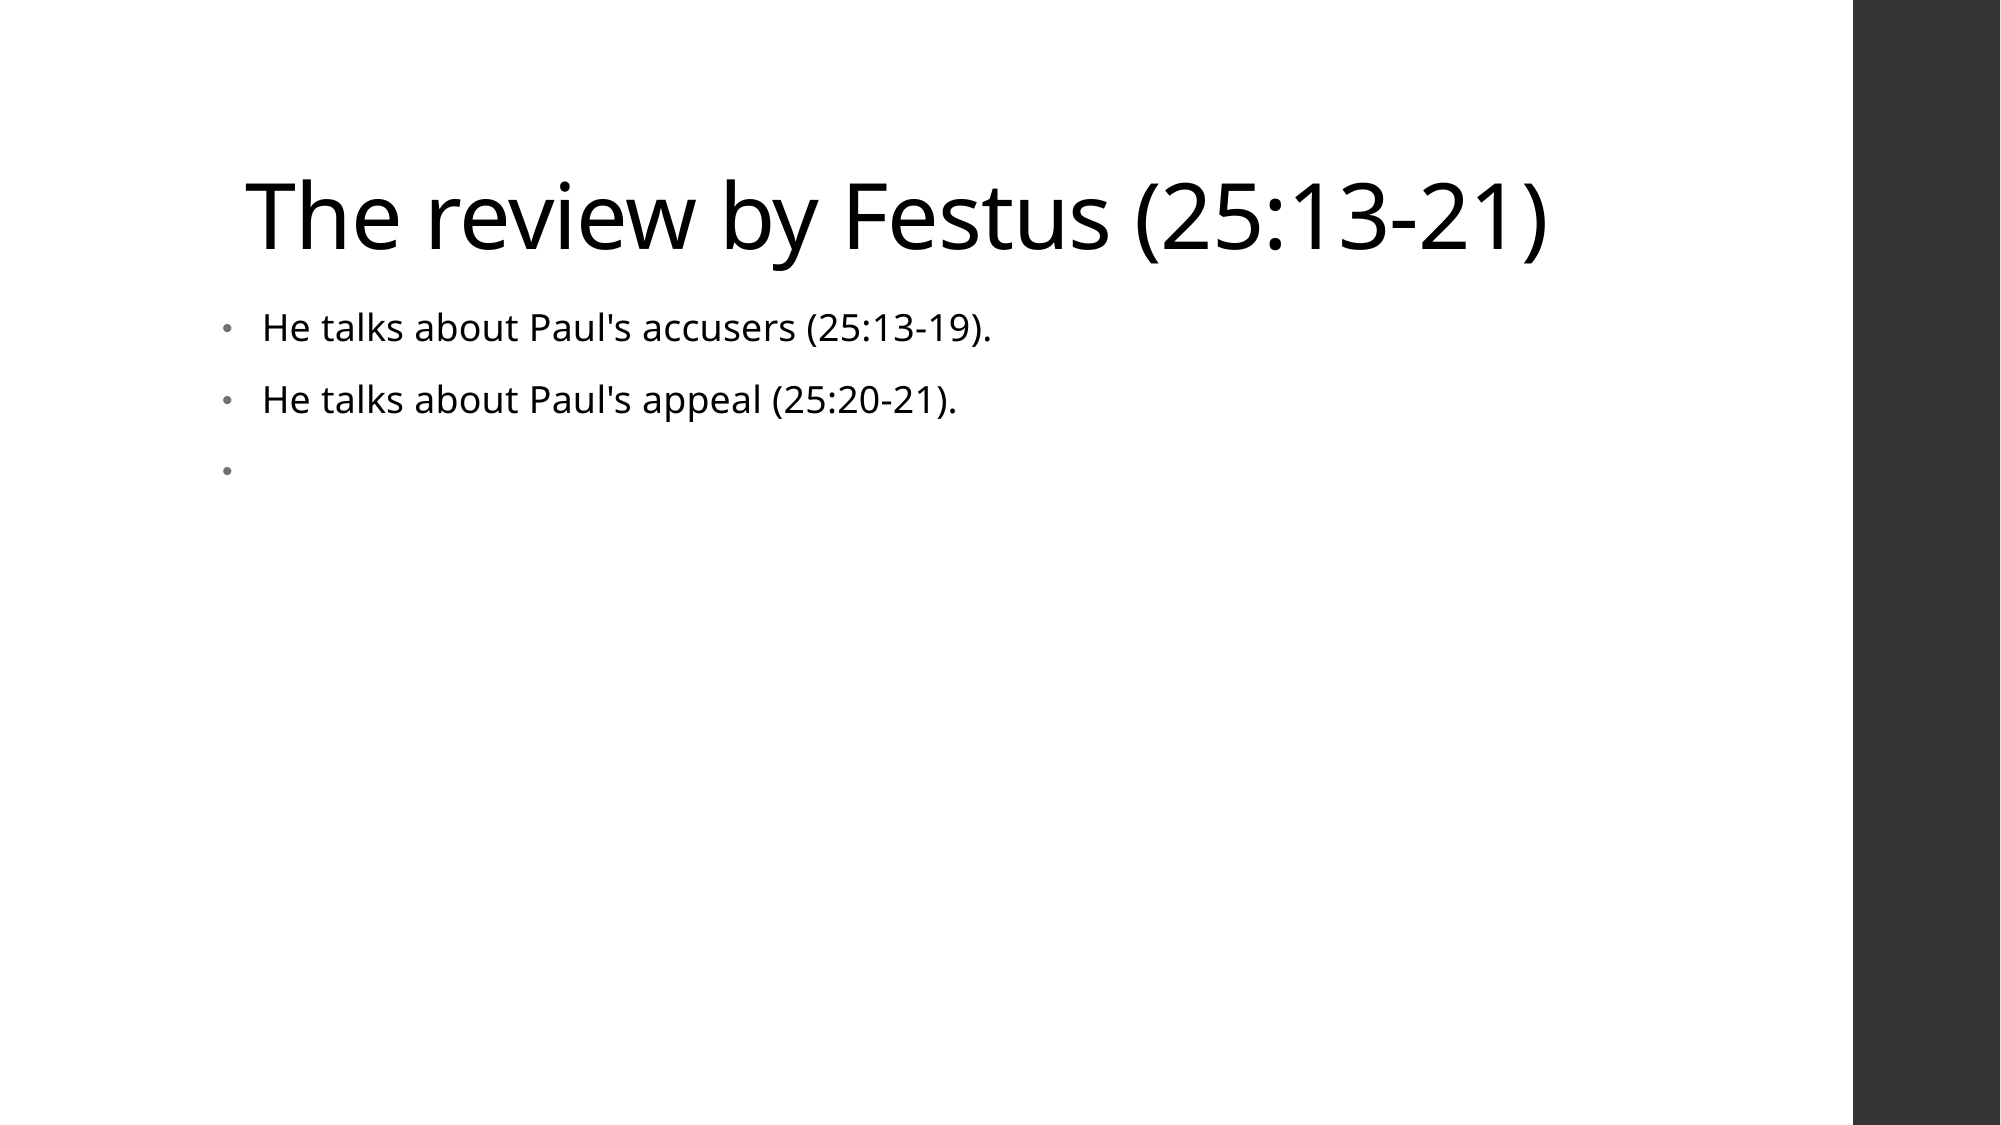

# The review by Festus (25:13-21)
 He talks about Paul's accusers (25:13-19).
 He talks about Paul's appeal (25:20-21).